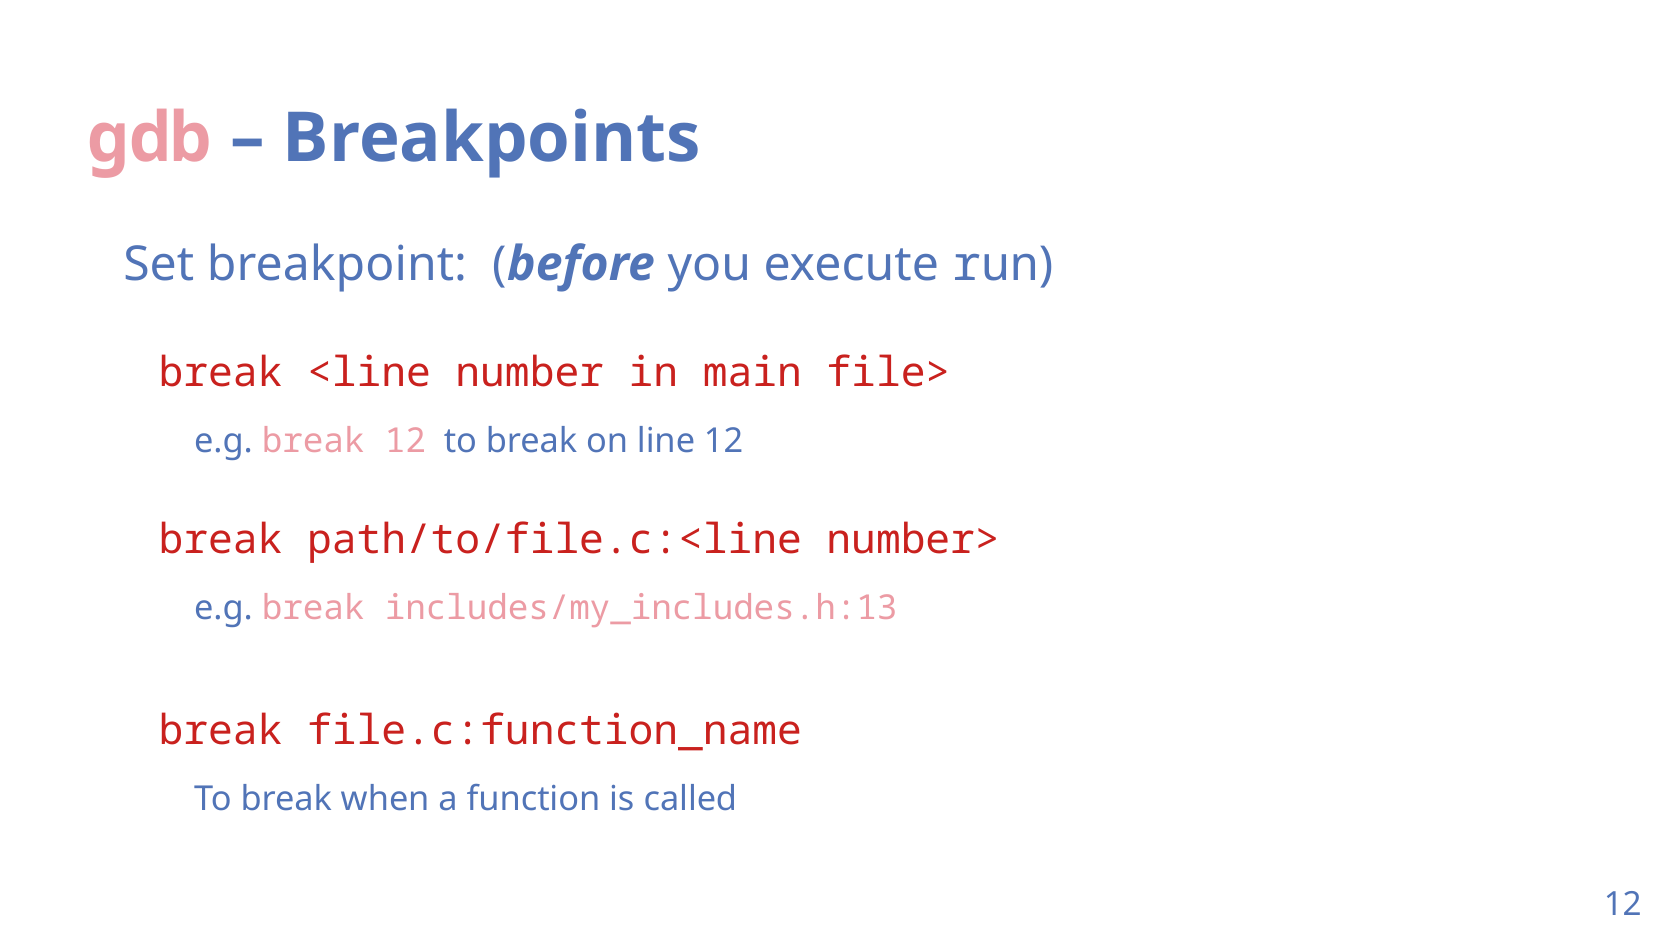

# gdb – Breakpoints
Set breakpoint: (before you execute run)
break <line number in main file>
e.g. break 12 to break on line 12
break path/to/file.c:<line number>
e.g. break includes/my_includes.h:13
break file.c:function_name
To break when a function is called
12